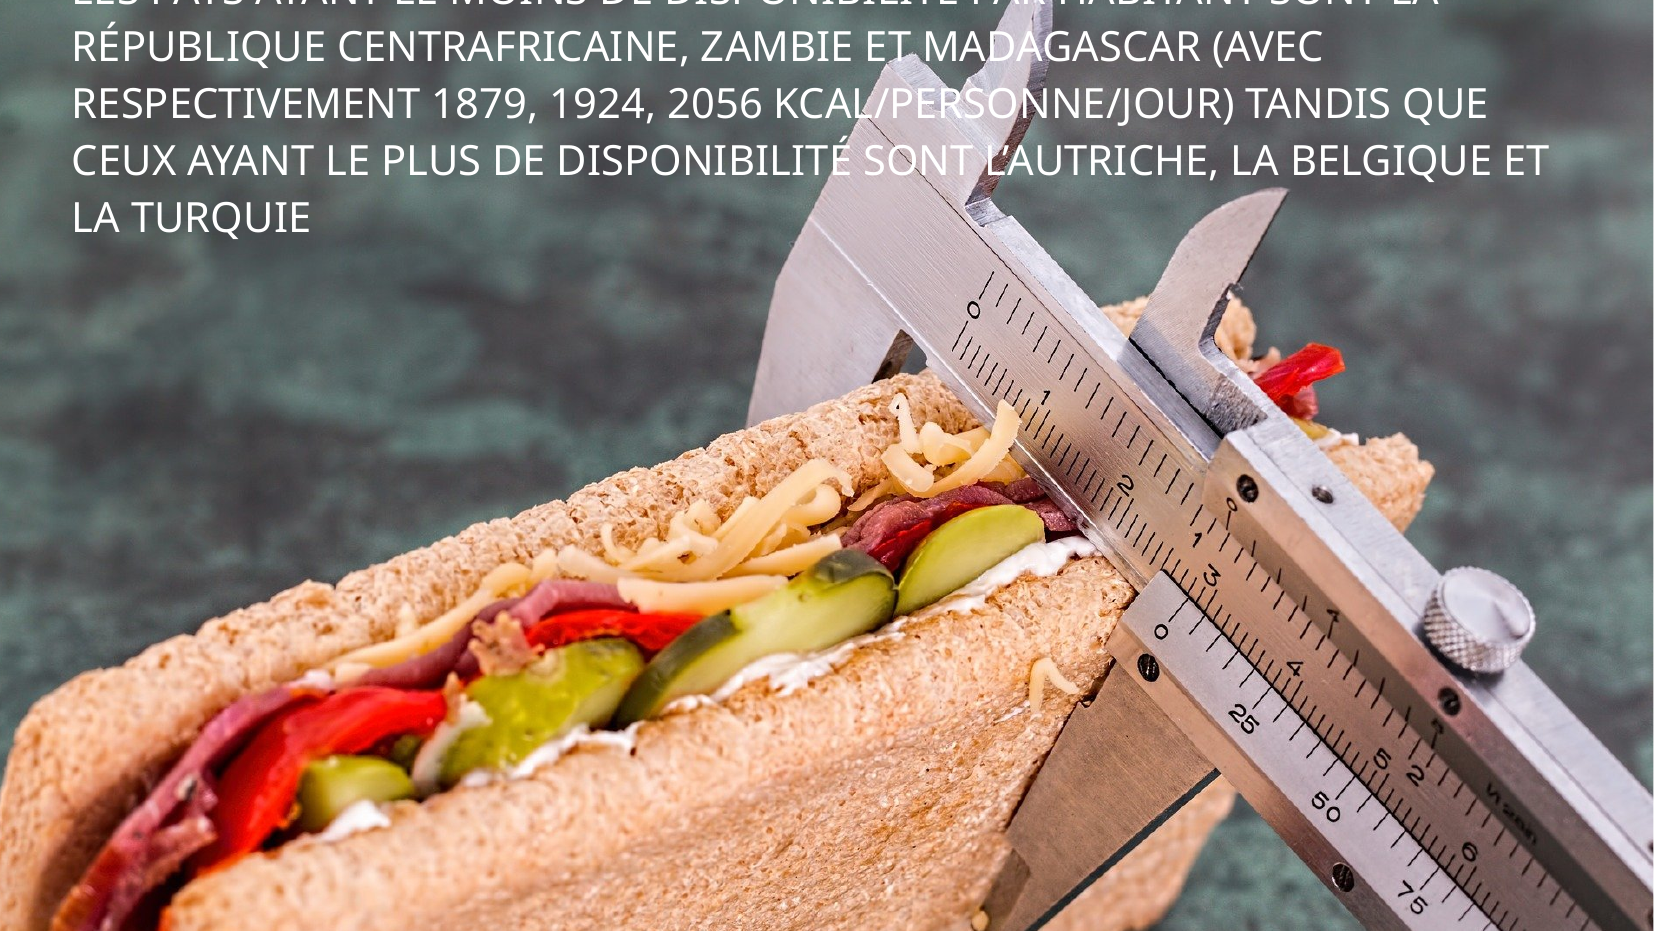

# LES PAYS AYANT LE MOINS DE DISPONIBILITÉ PAR HABITANT SONT LA RÉPUBLIQUE CENTRAFRICAINE, ZAMBIE ET MADAGASCAR (AVEC RESPECTIVEMENT 1879, 1924, 2056 KCAL/PERSONNE/JOUR) TANDIS QUE CEUX AYANT LE PLUS DE DISPONIBILITÉ SONT L’AUTRICHE, LA BELGIQUE ET LA TURQUIE